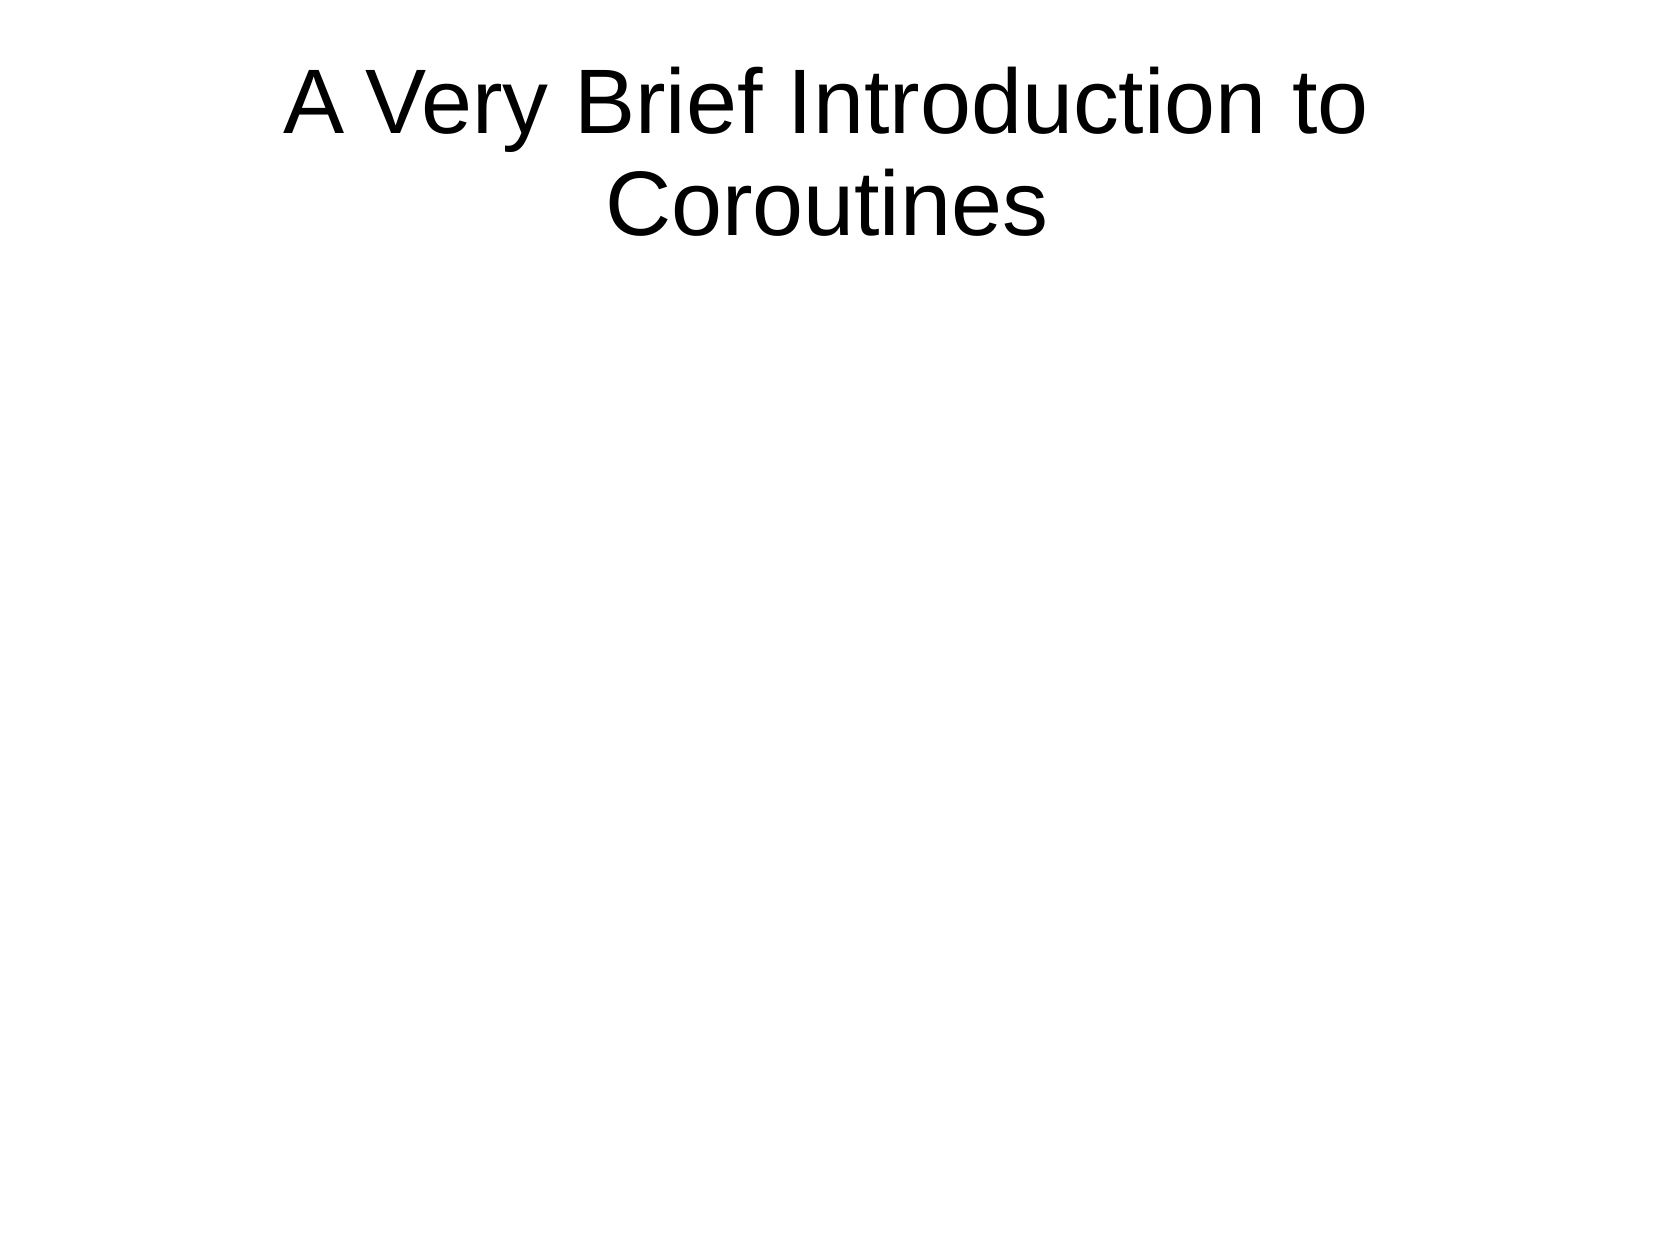

# A Very Brief Introduction to Coroutines